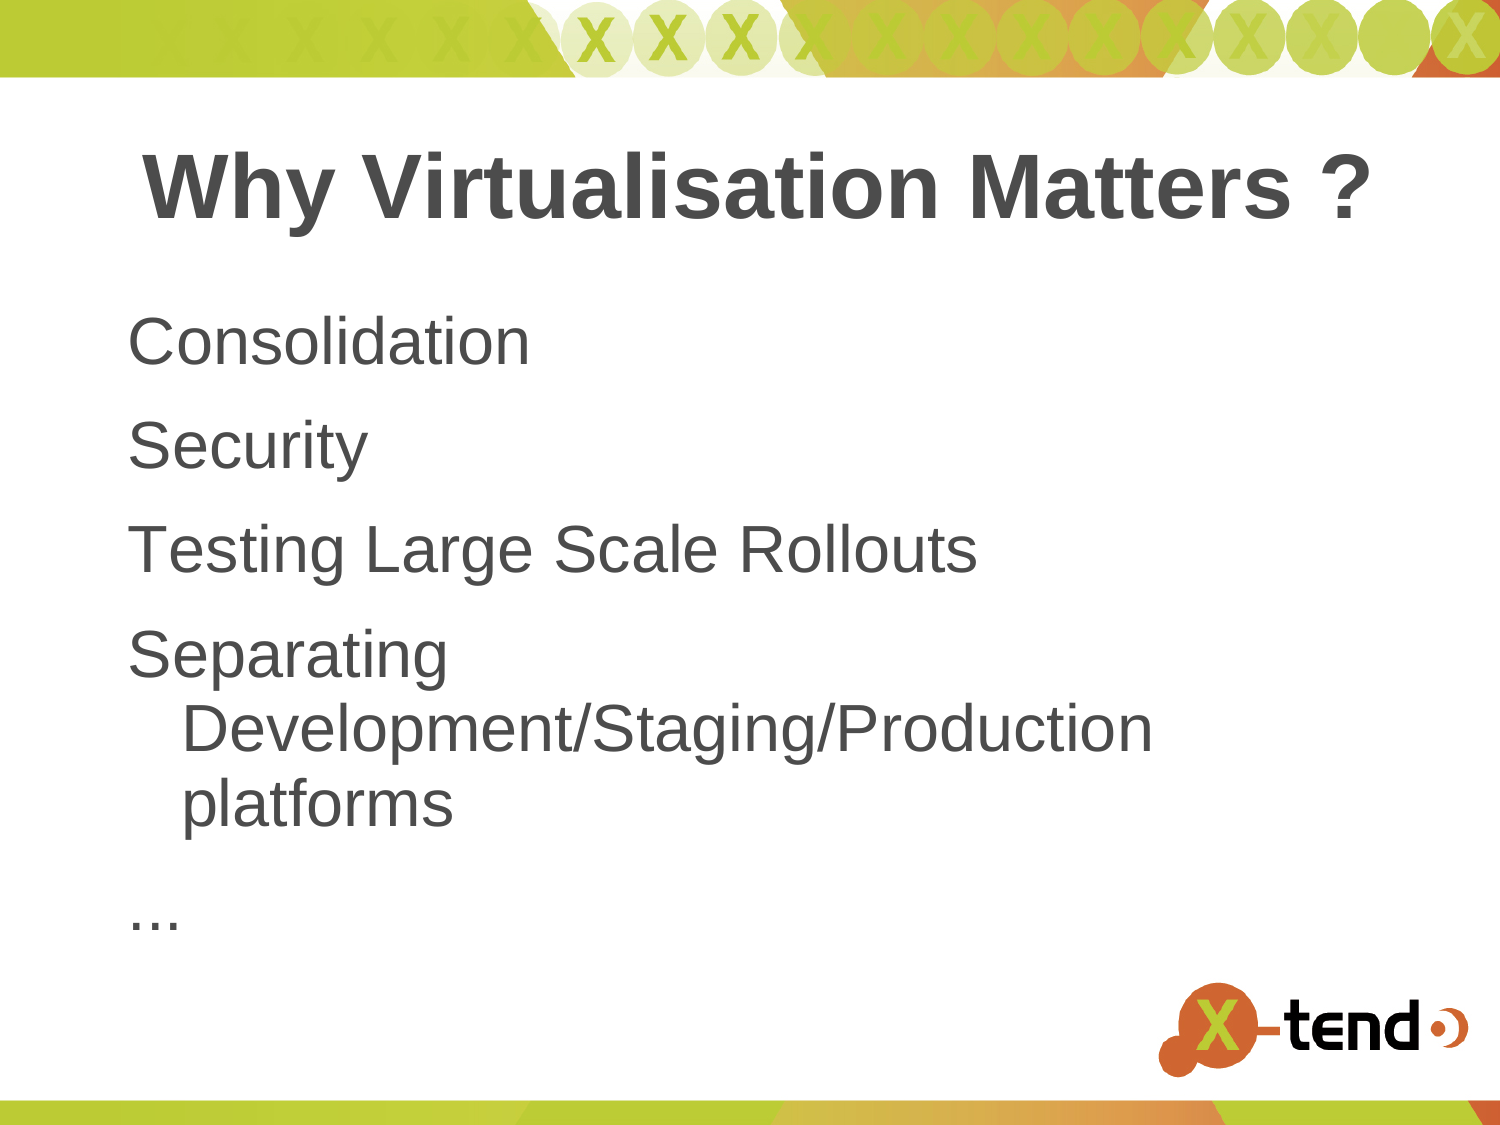

# Why Virtualisation Matters ?
Consolidation
Security
Testing Large Scale Rollouts
Separating Development/Staging/Production platforms
...